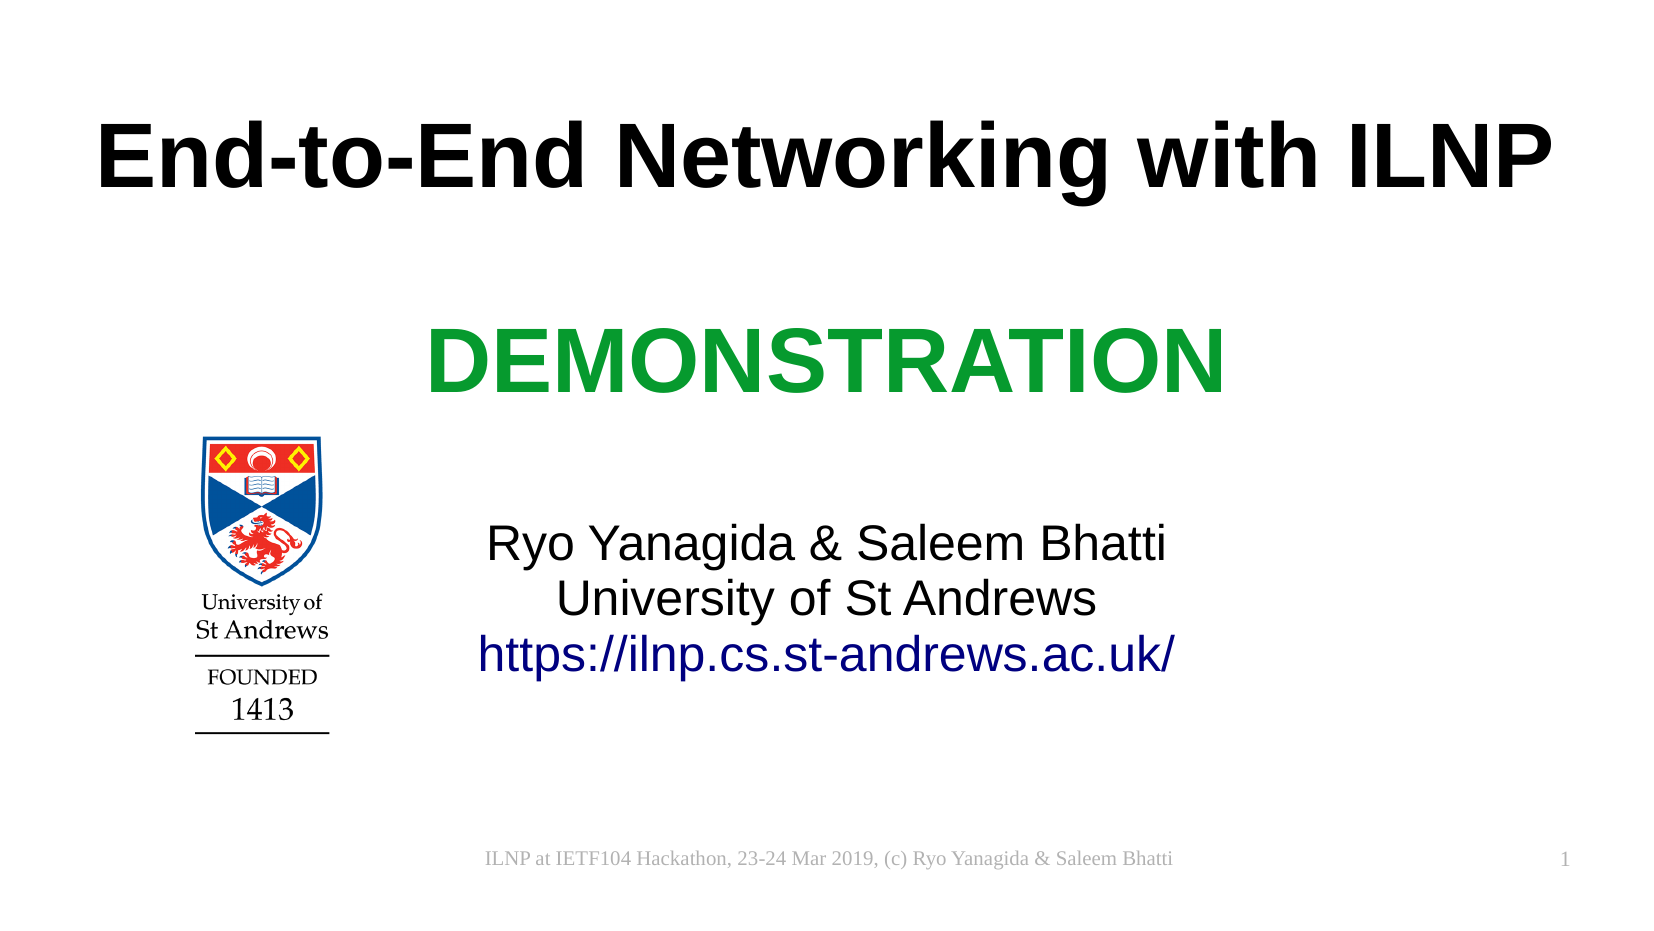

# End-to-End Networking with ILNP
DEMONSTRATION
Ryo Yanagida & Saleem Bhatti
University of St Andrews
https://ilnp.cs.st-andrews.ac.uk/
ILNP at IETF104 Hackathon, 23-24 Mar 2019, (c) Ryo Yanagida & Saleem Bhatti
1